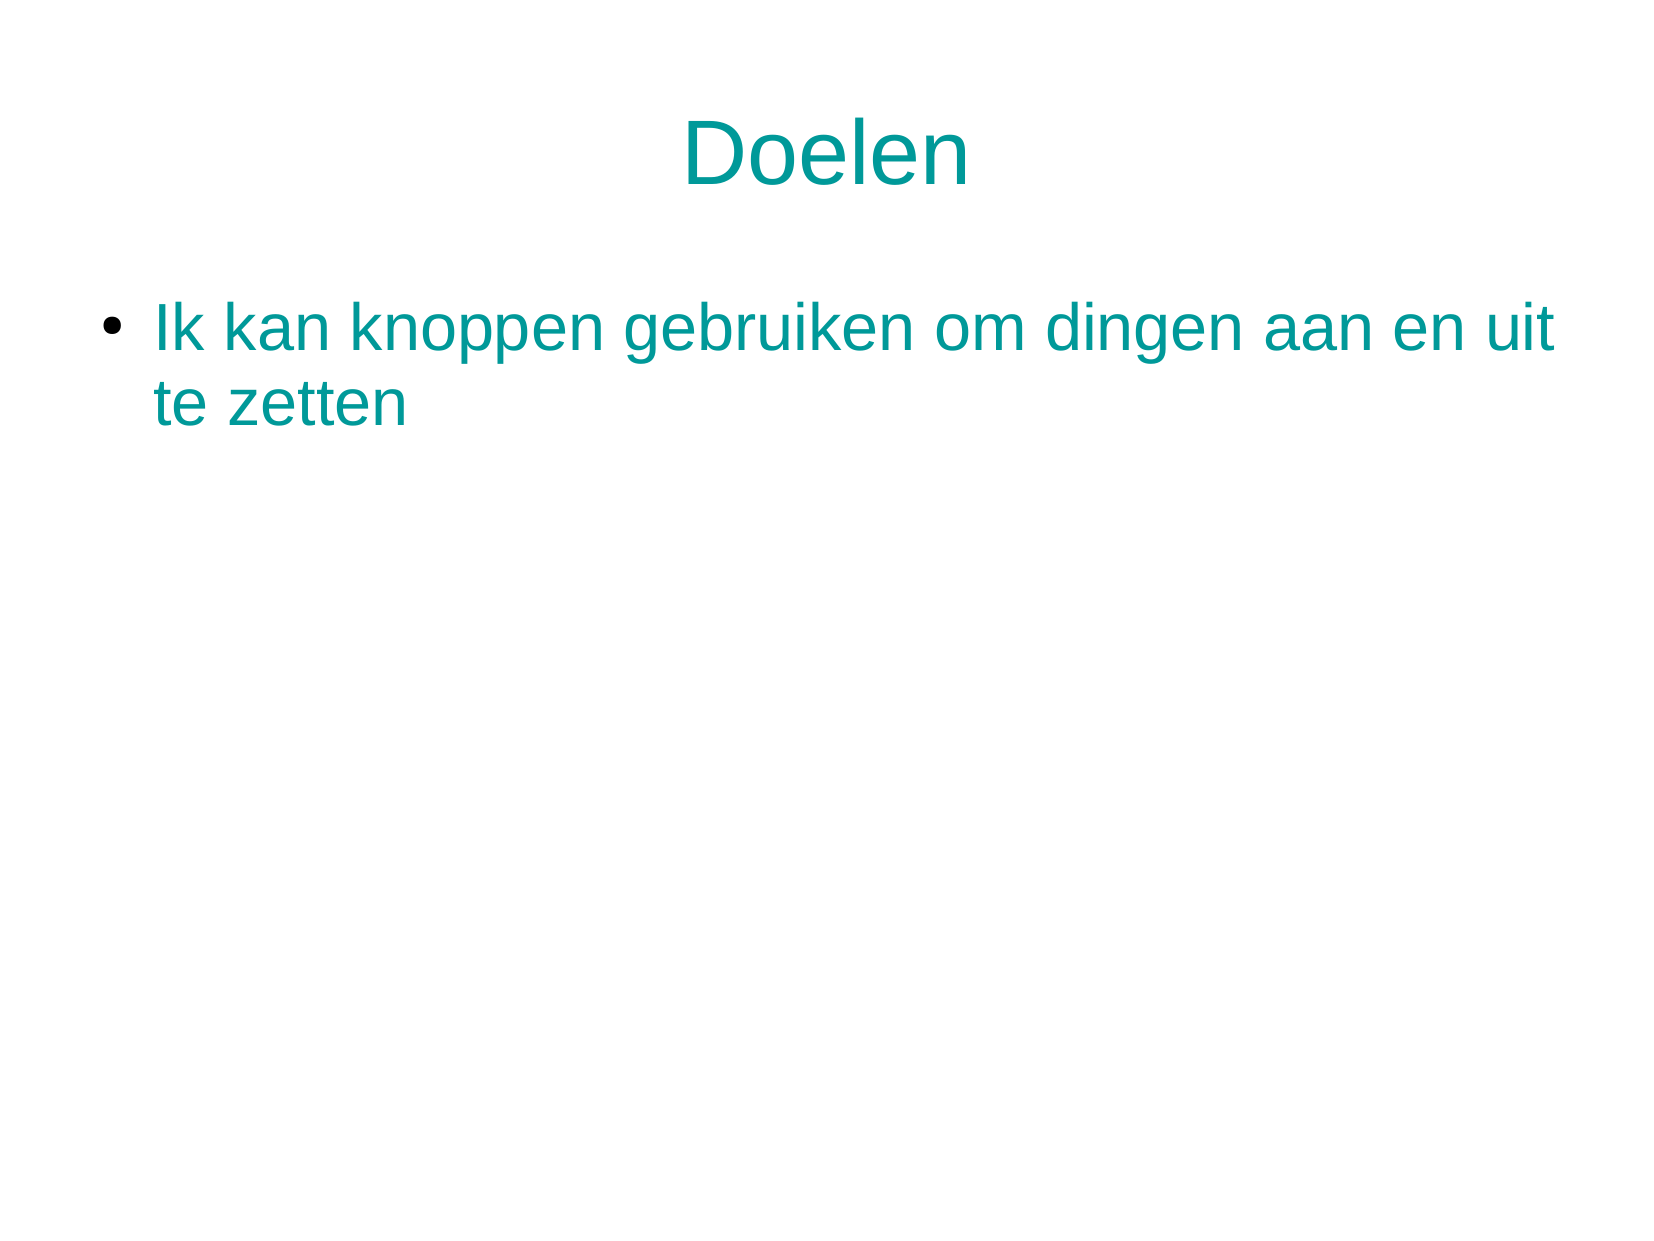

# Doelen
Ik kan knoppen gebruiken om dingen aan en uit te zetten